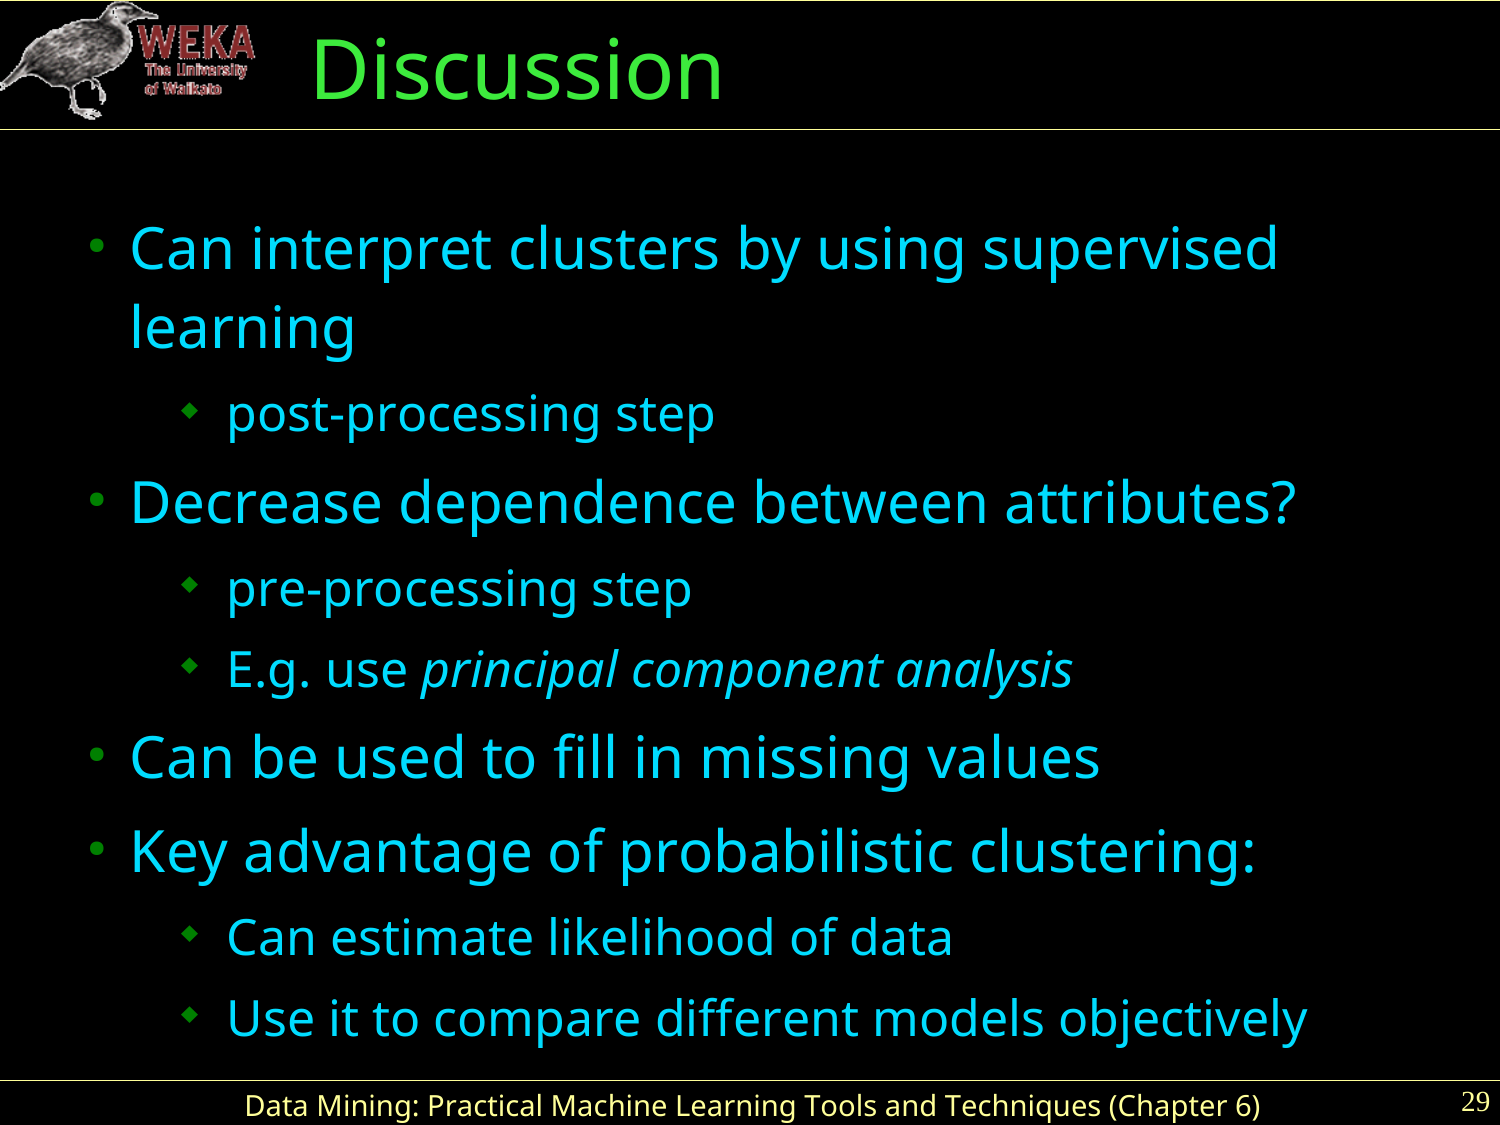

# Discussion
Can interpret clusters by using supervised learning
post-processing step
Decrease dependence between attributes?
pre-processing step
E.g. use principal component analysis
Can be used to fill in missing values
Key advantage of probabilistic clustering:
Can estimate likelihood of data
Use it to compare different models objectively
Data Mining: Practical Machine Learning Tools and Techniques (Chapter 6)
29